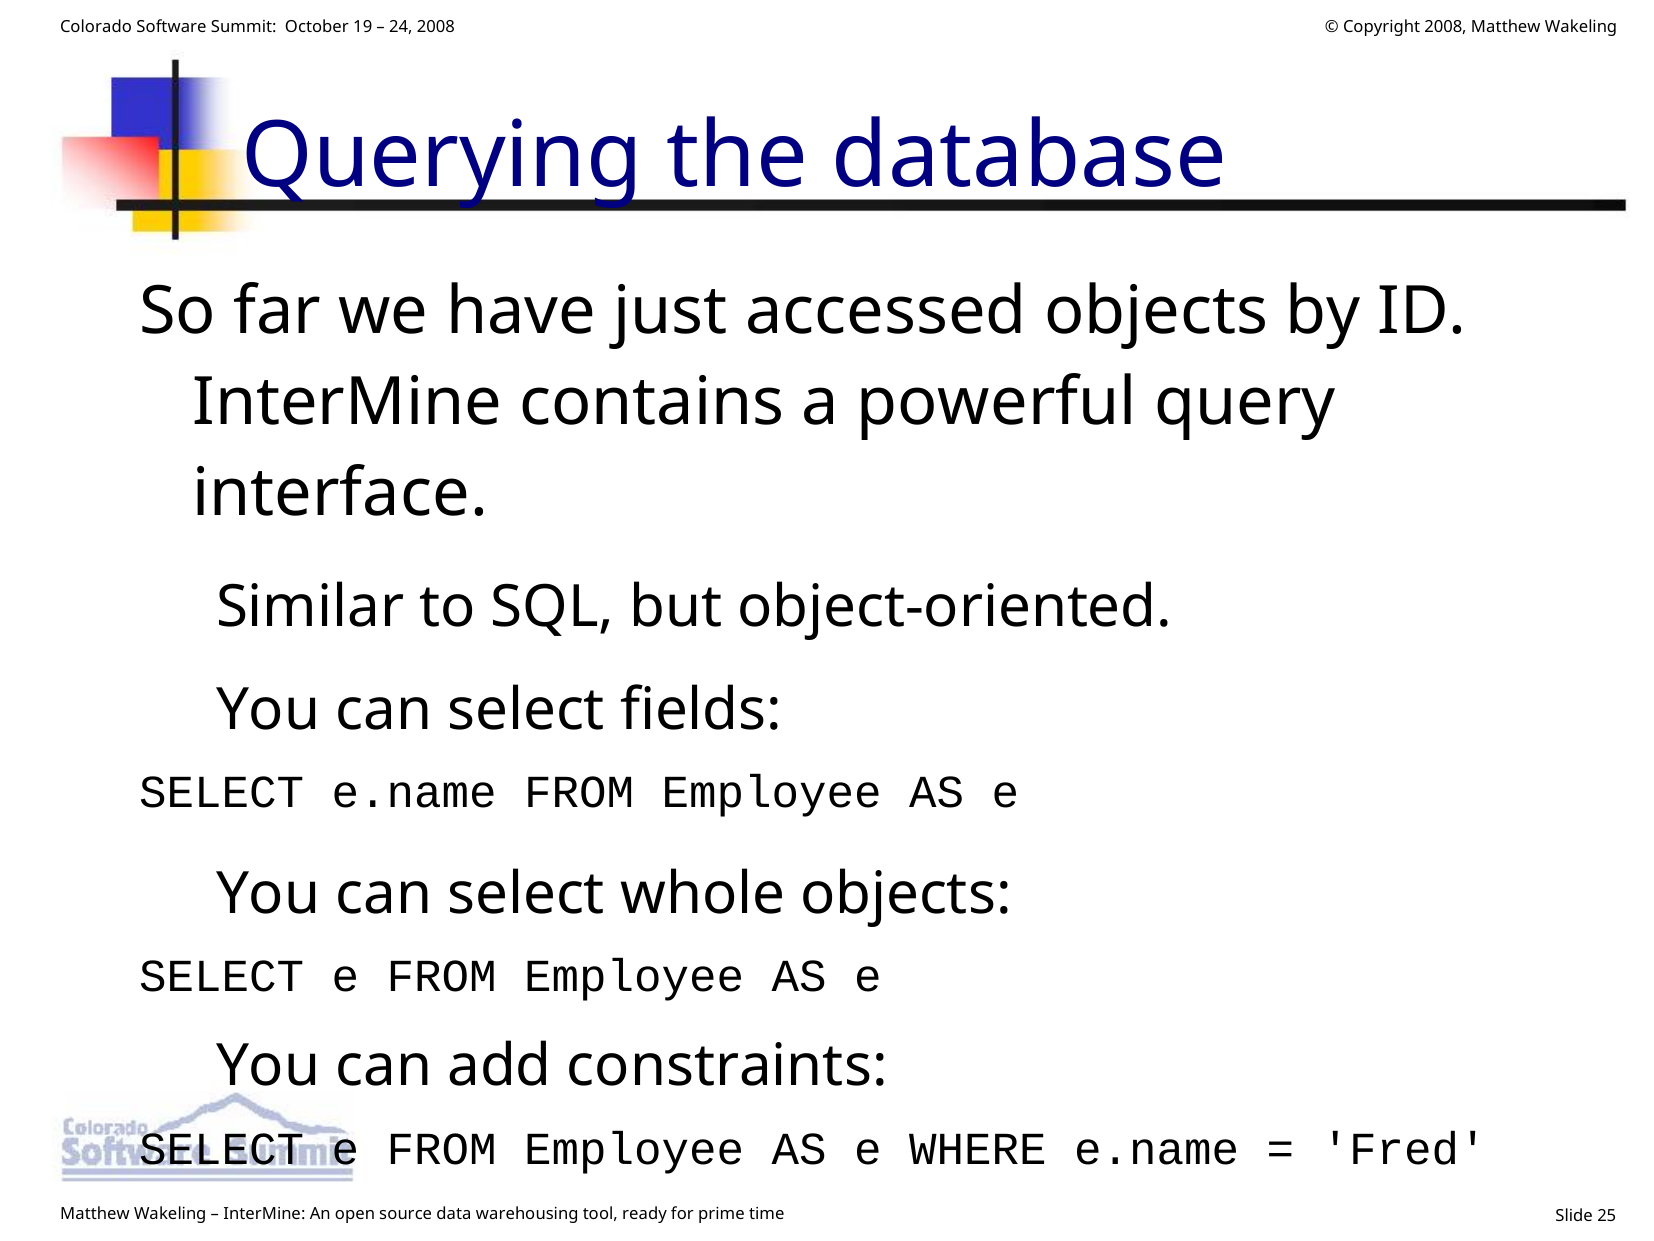

# Querying the database
So far we have just accessed objects by ID. InterMine contains a powerful query interface.
Similar to SQL, but object-oriented.
You can select fields:
SELECT e.name FROM Employee AS e
You can select whole objects:
SELECT e FROM Employee AS e
You can add constraints:
SELECT e FROM Employee AS e WHERE e.name = 'Fred'